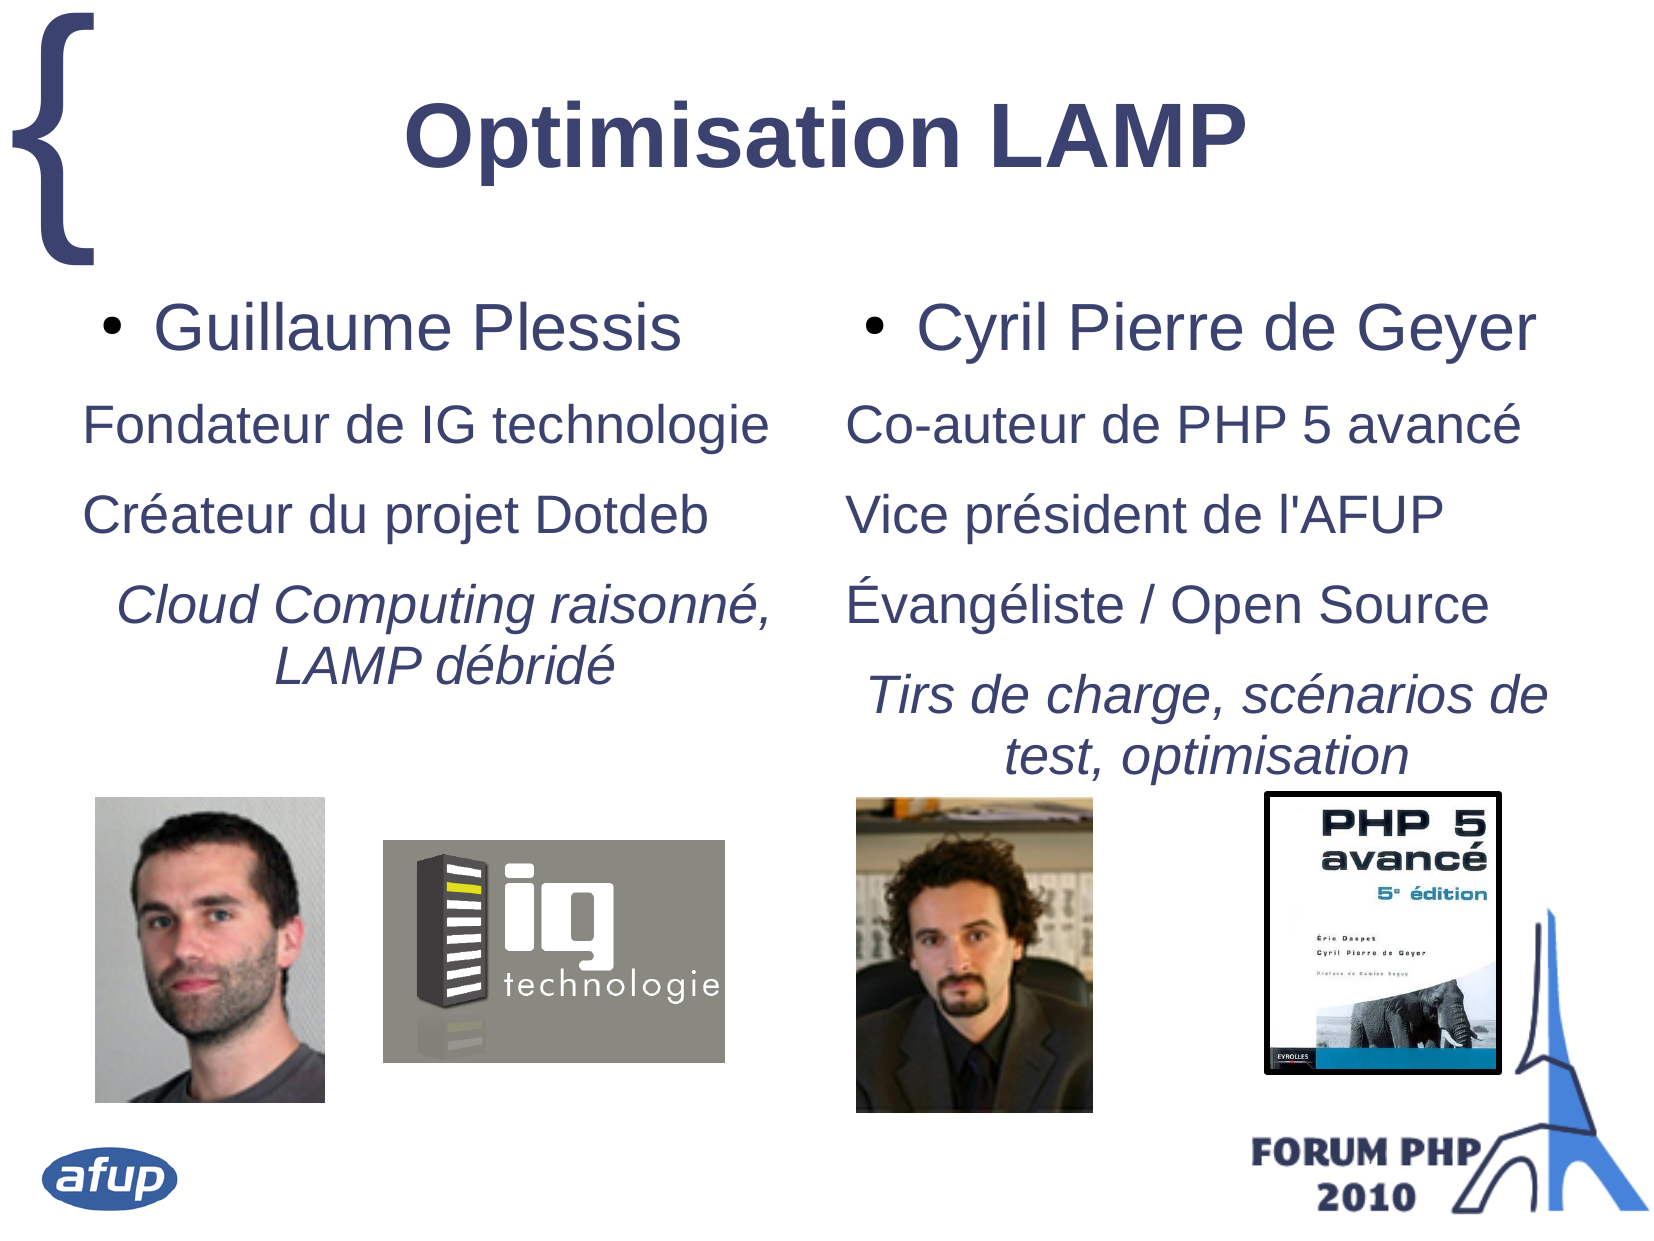

# Optimisation LAMP
Guillaume Plessis
Fondateur de IG technologie
Créateur du projet Dotdeb
Cloud Computing raisonné, LAMP débridé
Cyril Pierre de Geyer
Co-auteur de PHP 5 avancé
Vice président de l'AFUP
Évangéliste / Open Source
Tirs de charge, scénarios de test, optimisation